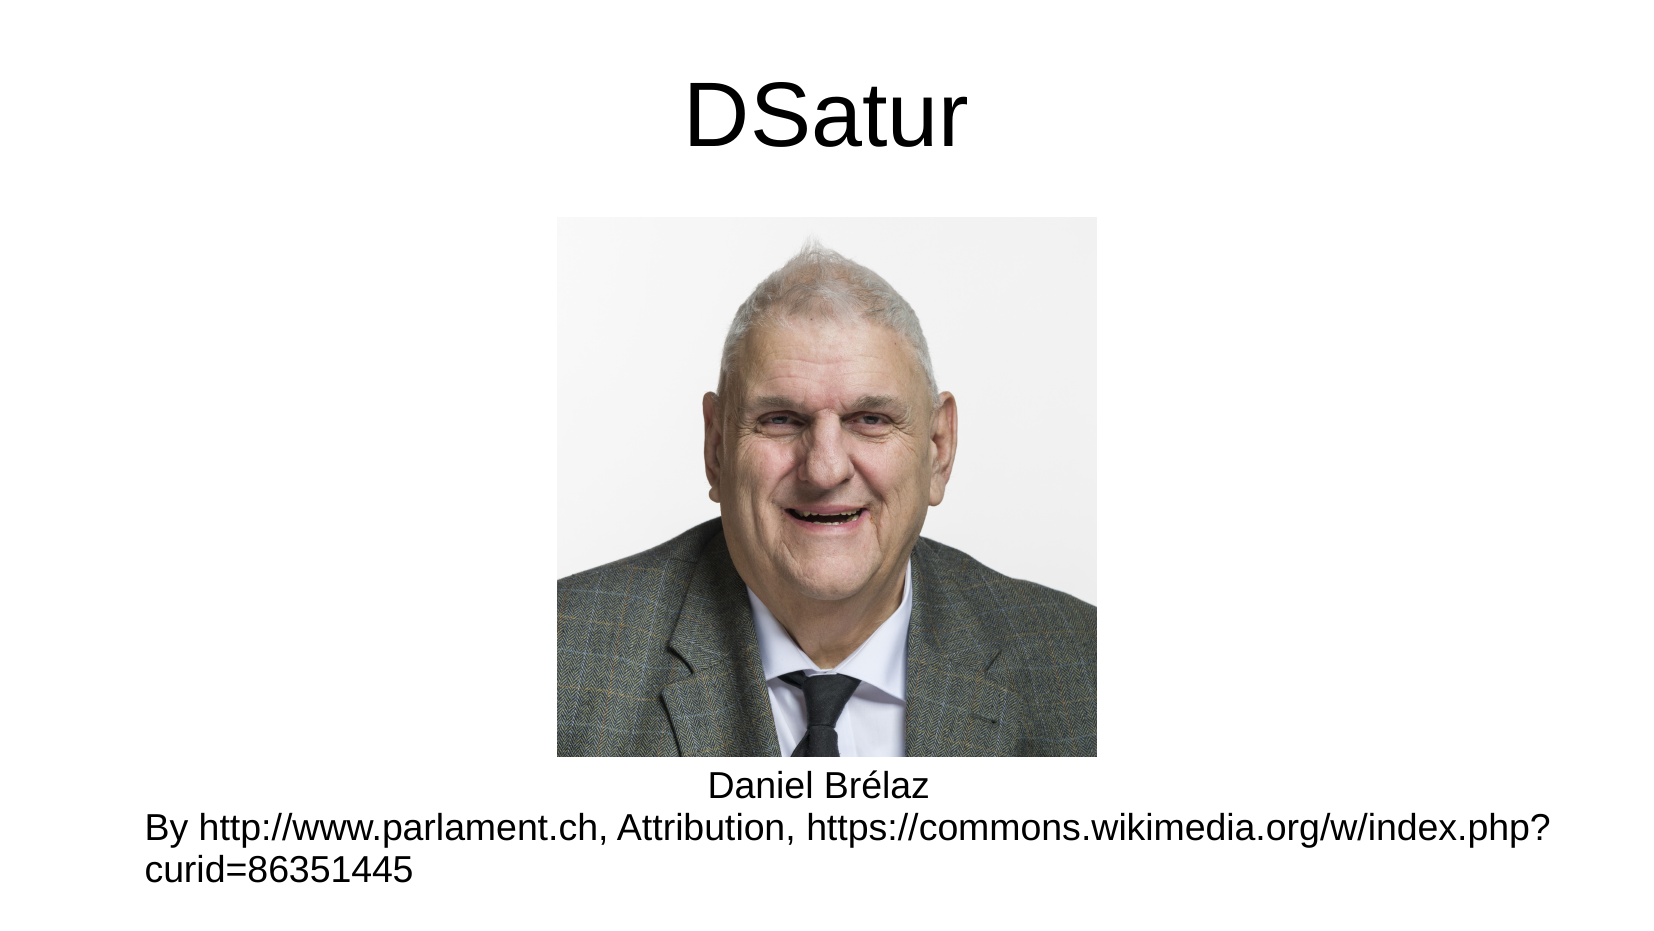

# DSatur
Daniel Brélaz
By http://www.parlament.ch, Attribution, https://commons.wikimedia.org/w/index.php?curid=86351445